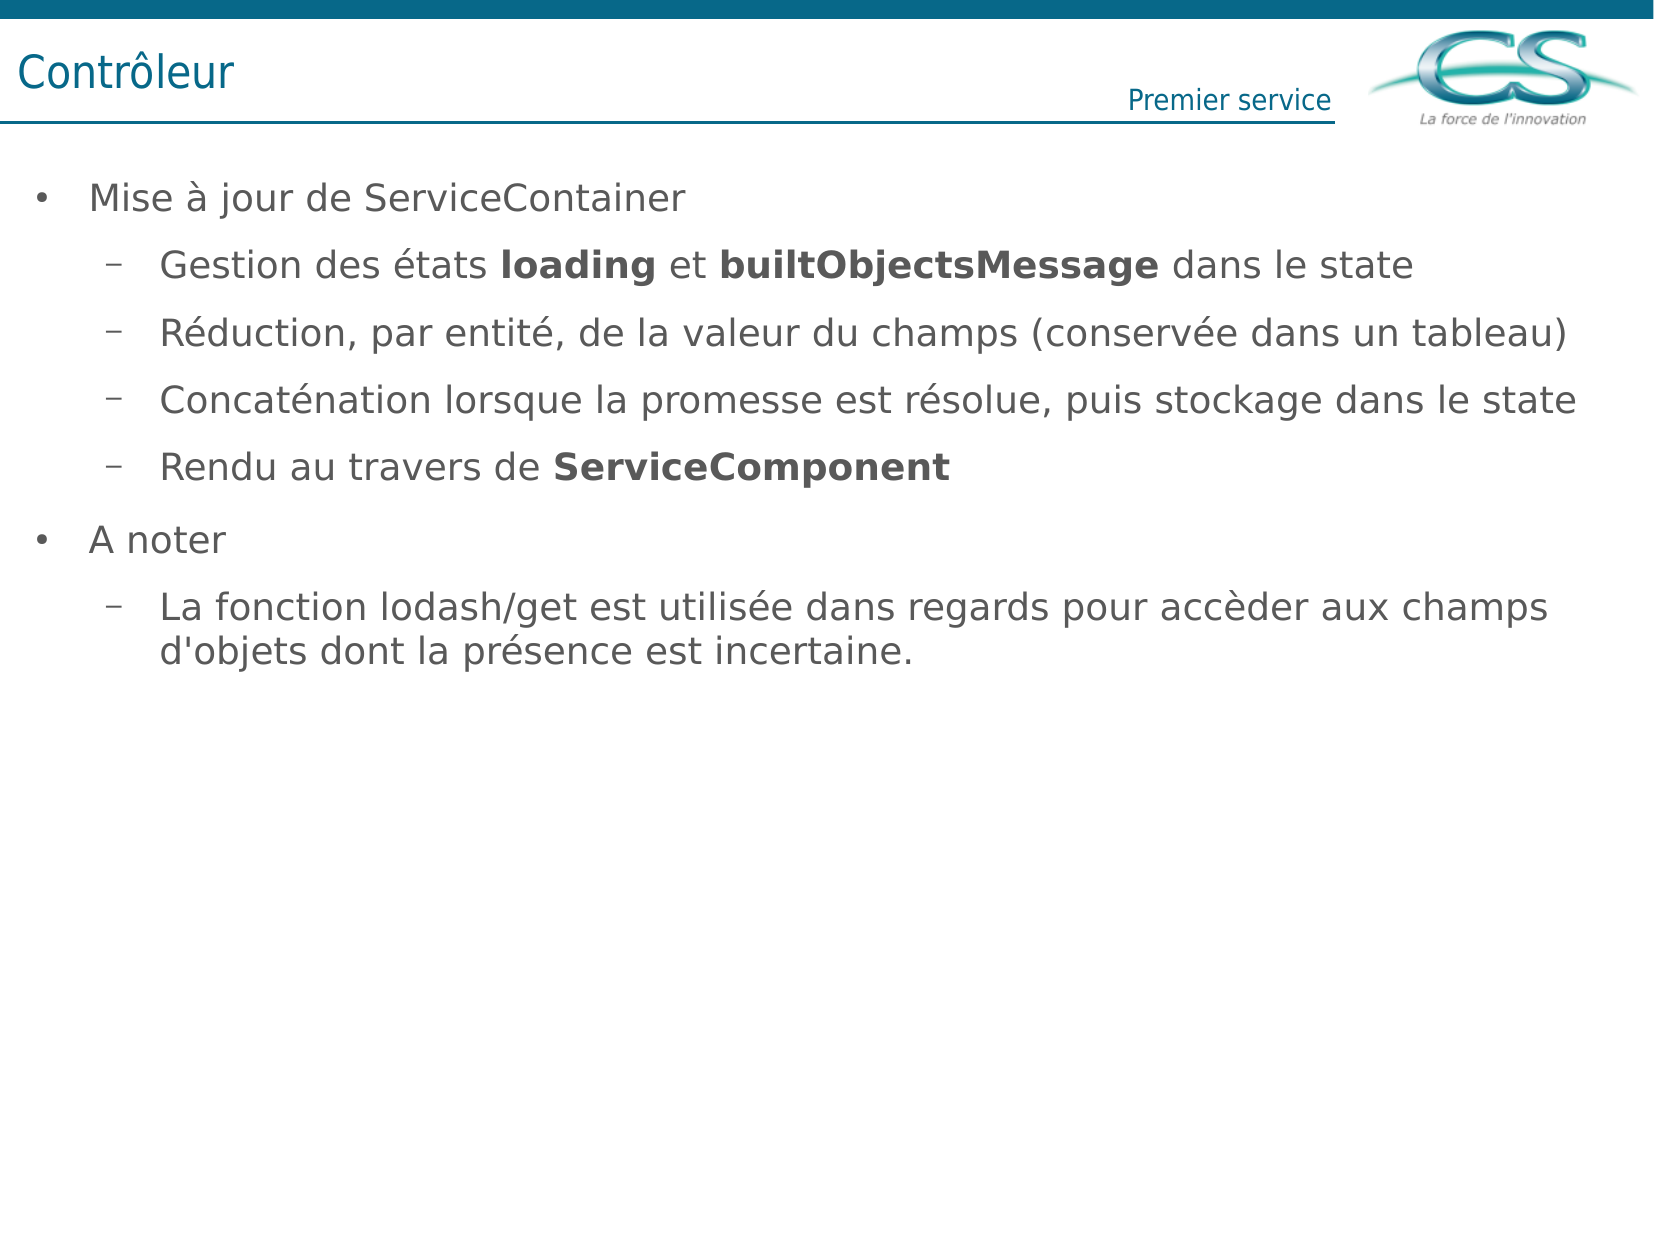

Contrôleur
Premier service
# Mise à jour de ServiceContainer
Gestion des états loading et builtObjectsMessage dans le state
Réduction, par entité, de la valeur du champs (conservée dans un tableau)
Concaténation lorsque la promesse est résolue, puis stockage dans le state
Rendu au travers de ServiceComponent
A noter
La fonction lodash/get est utilisée dans regards pour accèder aux champs d'objets dont la présence est incertaine.